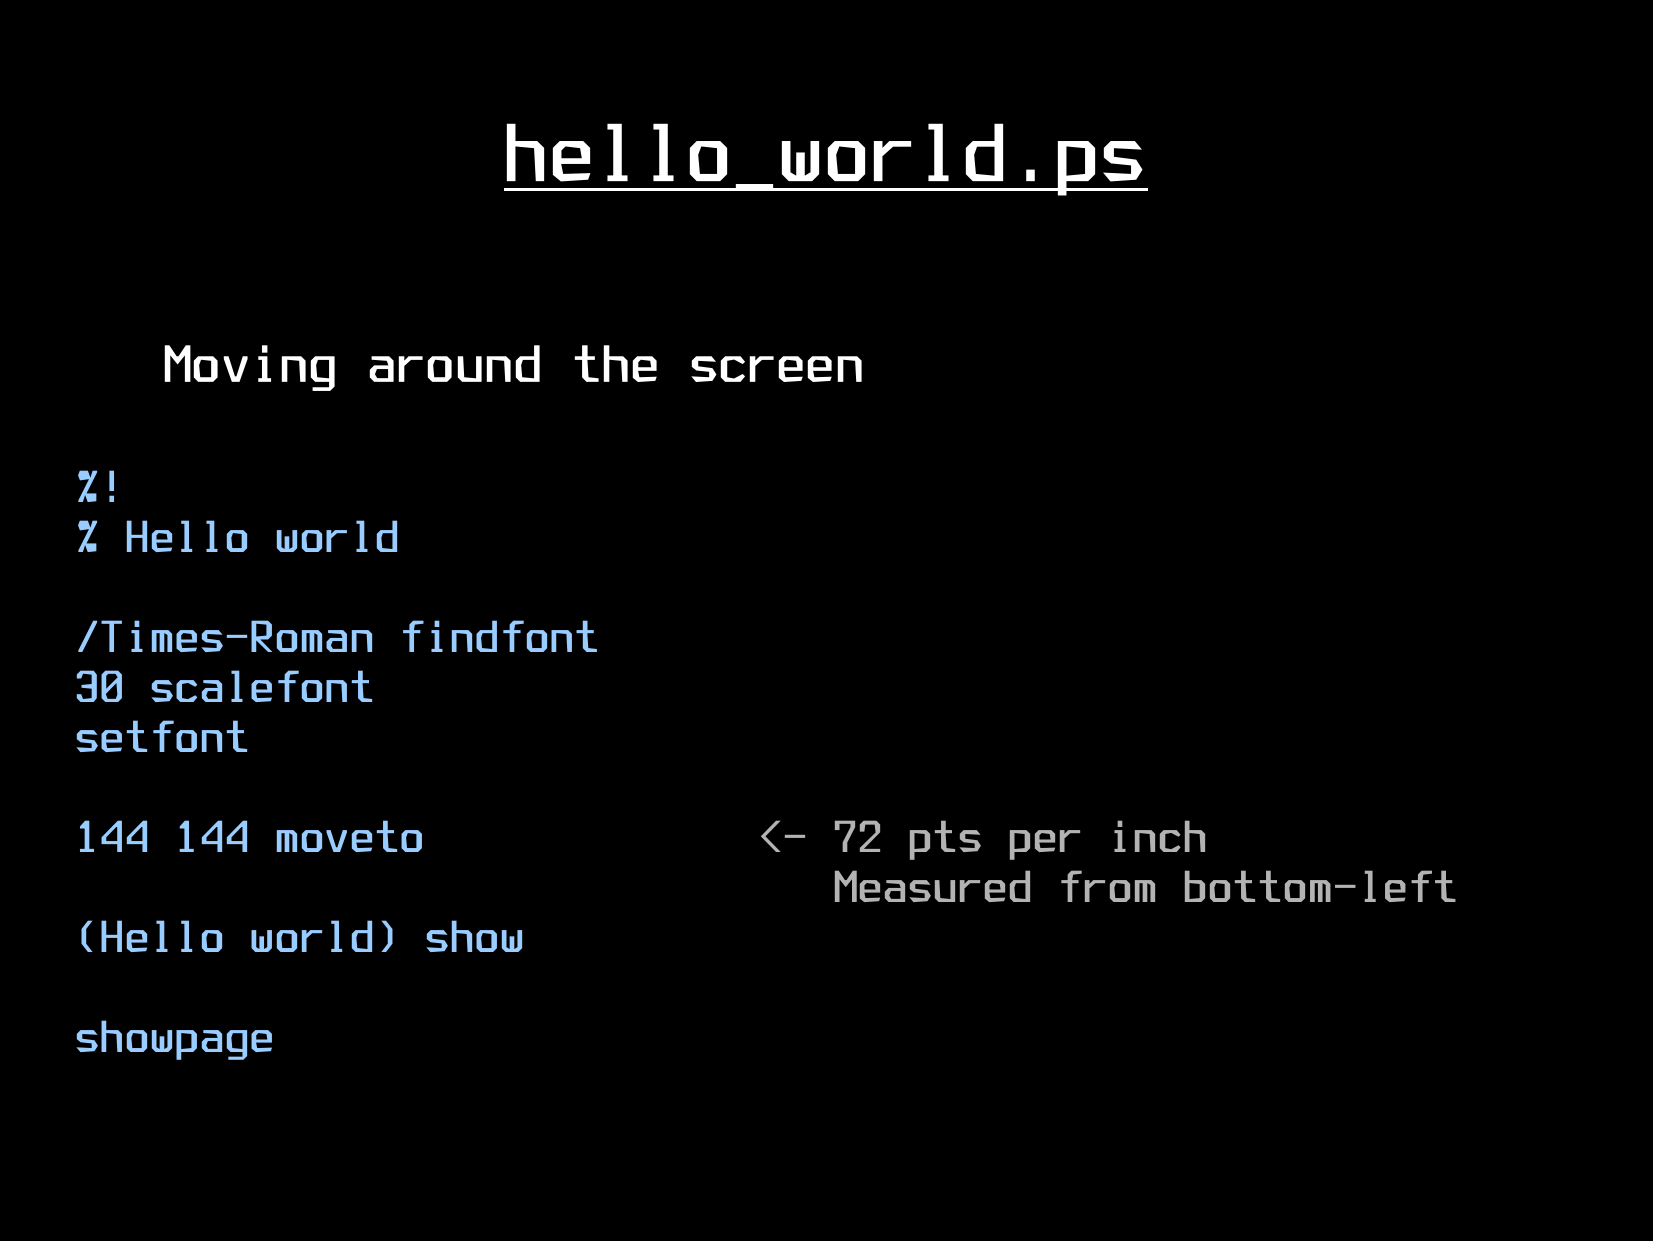

# hello_world.ps
Moving around the screen
| %! % Hello world /Times-Roman findfont 30 scalefont setfont 144 144 moveto (Hello world) show showpage | <- 72 pts per inch Measured from bottom-left |
| --- | --- |